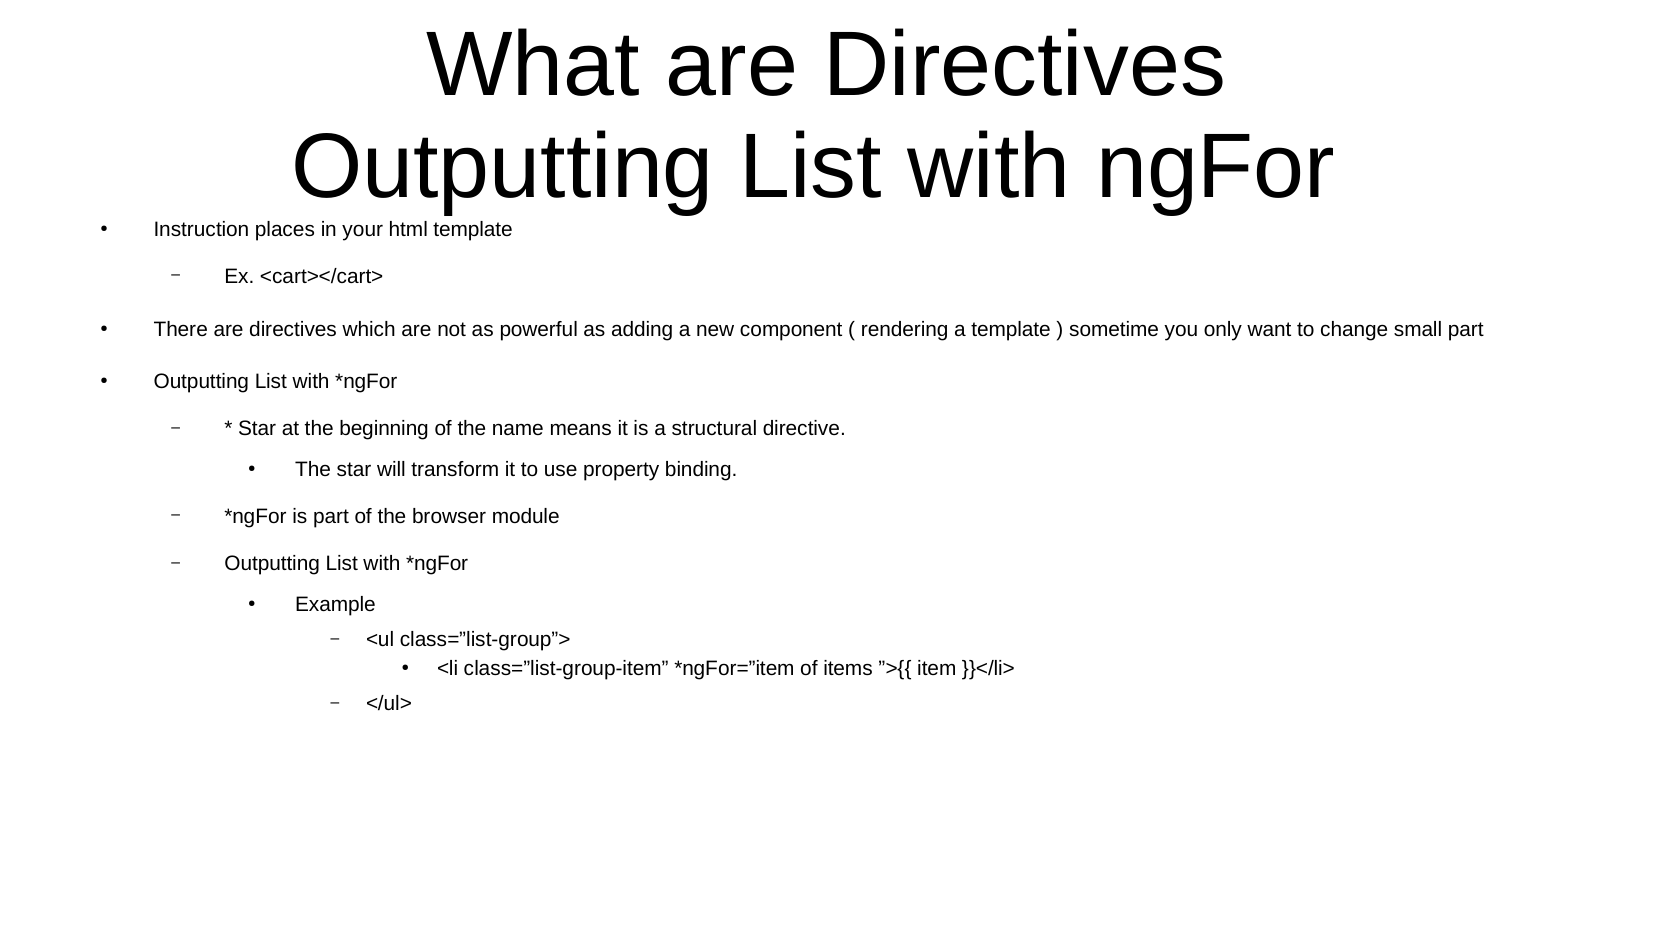

# What are Directives Outputting List with ngFor
Instruction places in your html template
Ex. <cart></cart>
There are directives which are not as powerful as adding a new component ( rendering a template ) sometime you only want to change small part
Outputting List with *ngFor
* Star at the beginning of the name means it is a structural directive.
The star will transform it to use property binding.
*ngFor is part of the browser module
Outputting List with *ngFor
Example
<ul class=”list-group”>
<li class=”list-group-item” *ngFor=”item of items ”>{{ item }}</li>
</ul>